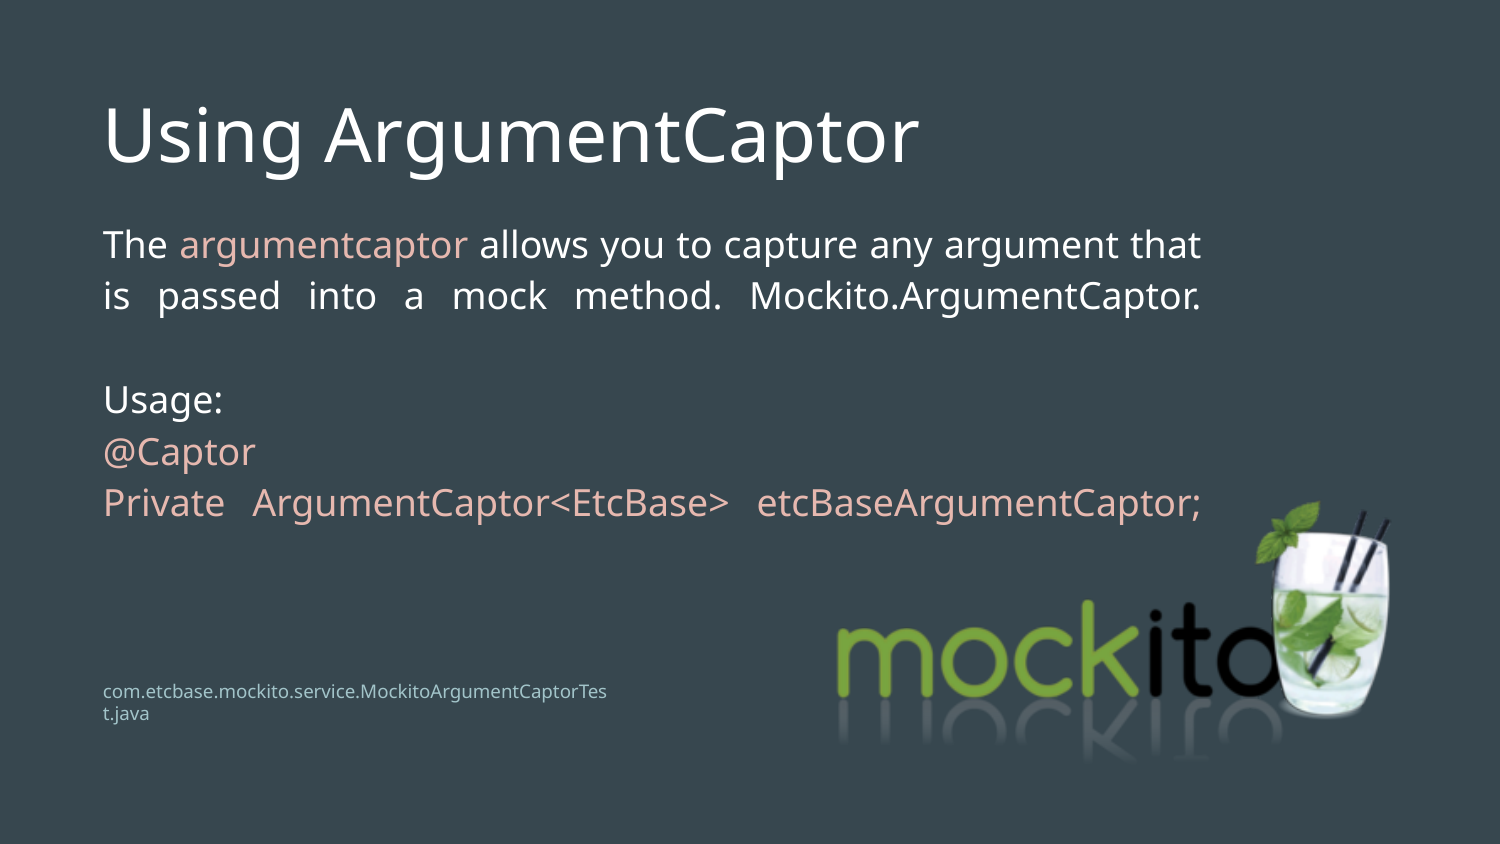

# Using ArgumentCaptor
The argumentcaptor allows you to capture any argument that is passed into a mock method. Mockito.ArgumentCaptor.
Usage:
@Captor
Private ArgumentCaptor<EtcBase> etcBaseArgumentCaptor;
com.etcbase.mockito.service.MockitoArgumentCaptorTest.java